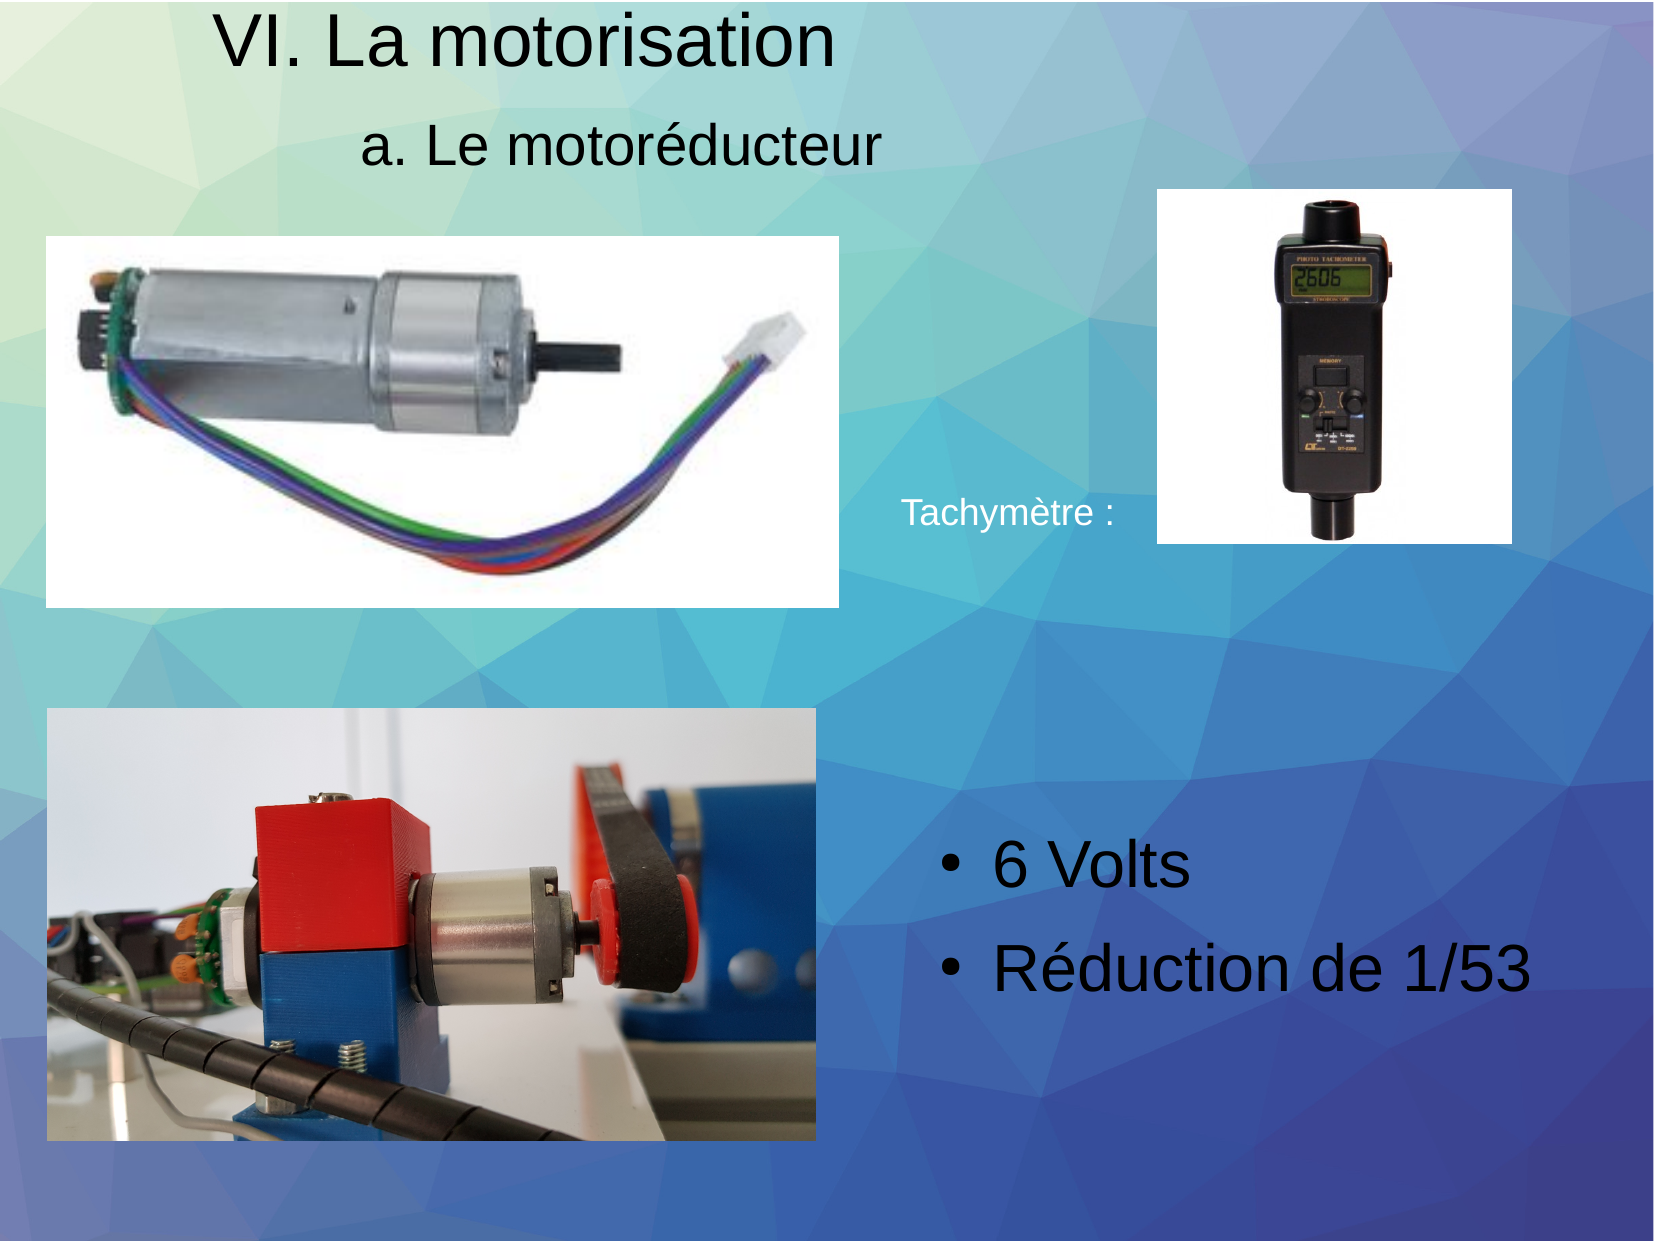

# VI. La motorisation a. Le motoréducteur
Tachymètre :
6 Volts
Réduction de 1/53